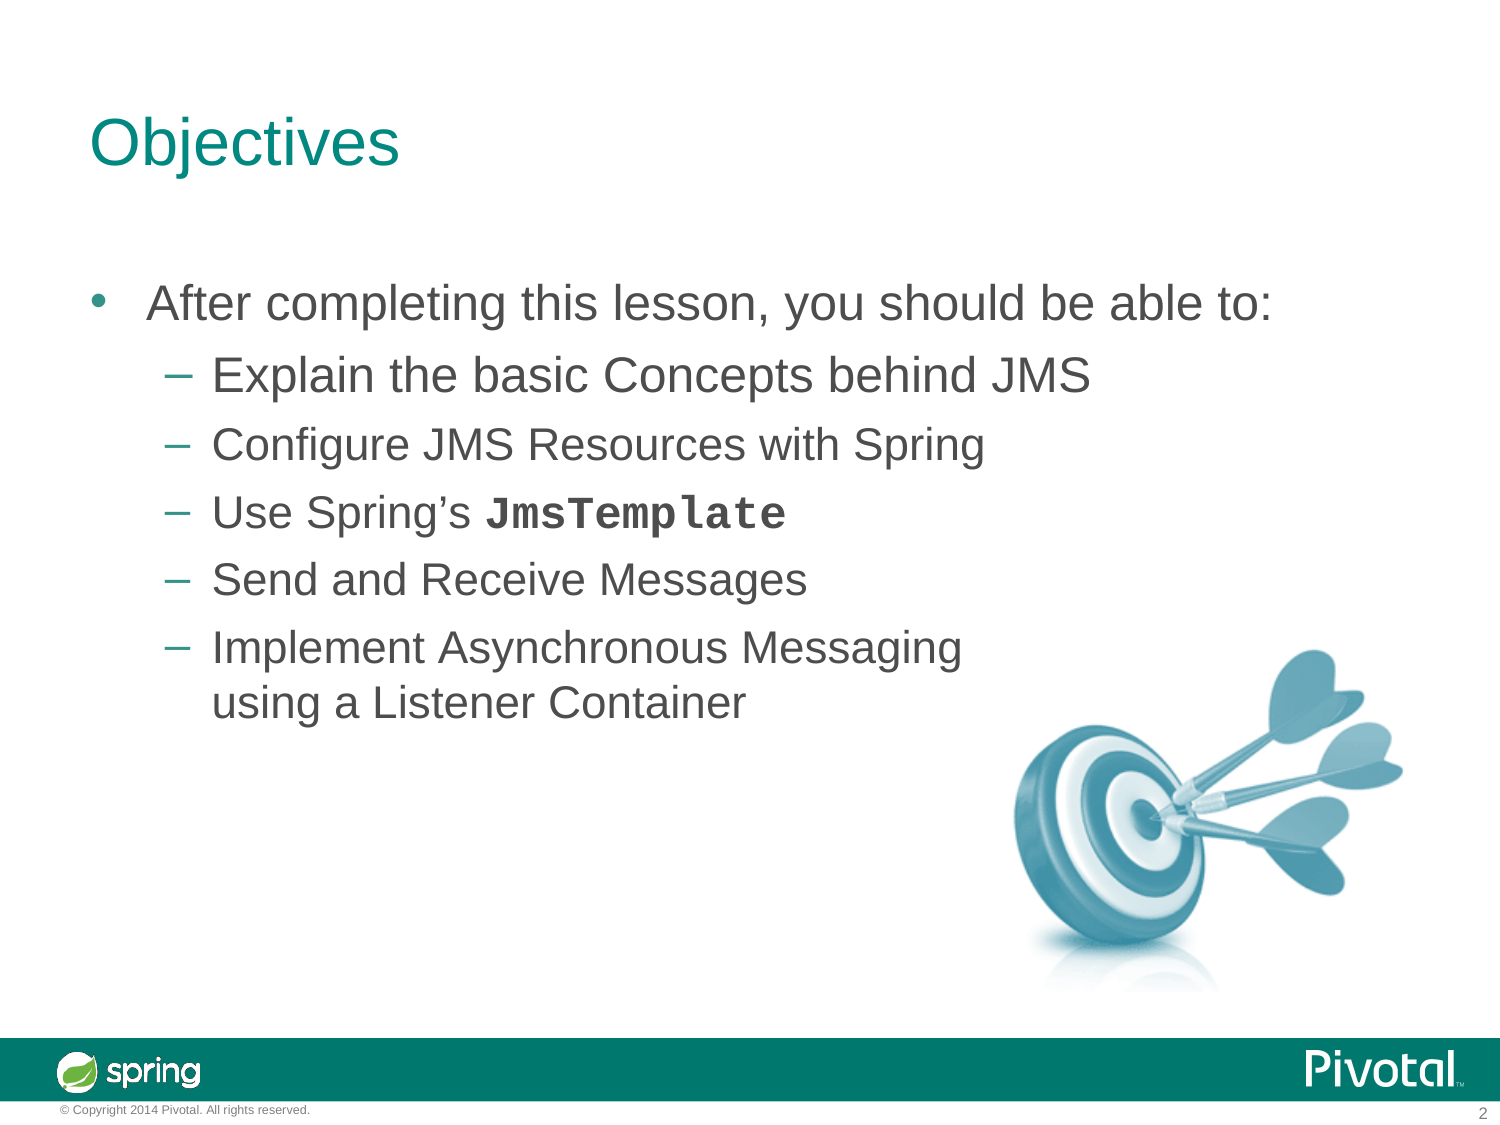

# Objectives
After completing this lesson, you should be able to:
Explain the basic Concepts behind JMS
Configure JMS Resources with Spring
Use Spring’s JmsTemplate
Send and Receive Messages
Implement Asynchronous Messaging
using a Listener Container